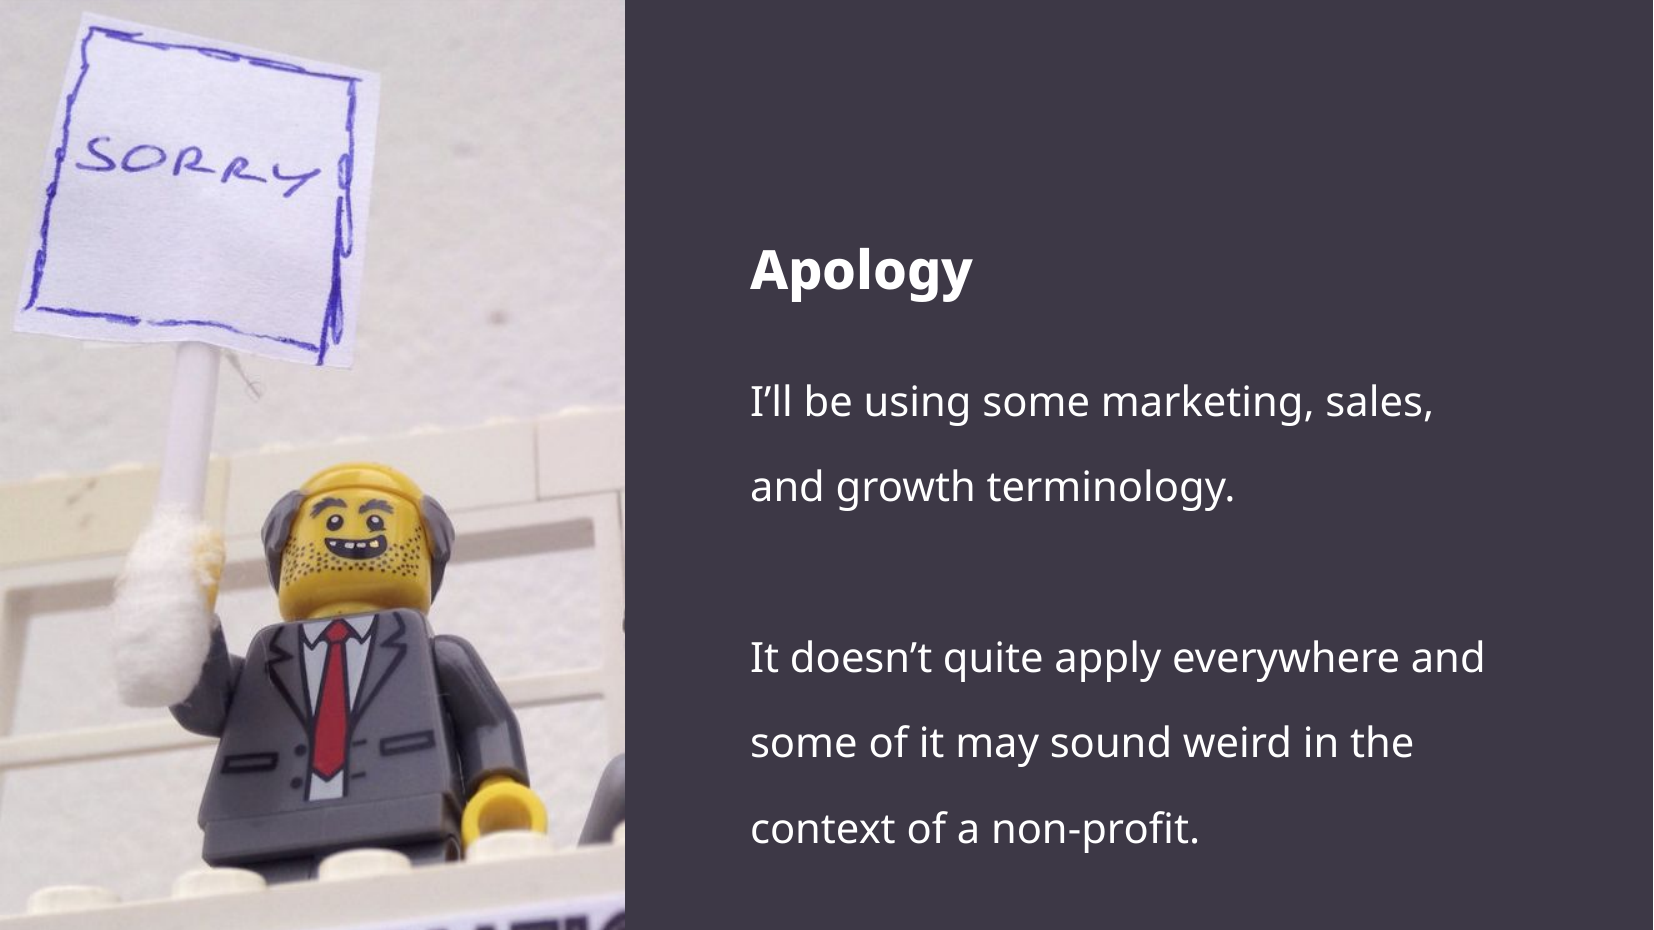

# Apology
I’ll be using some marketing, sales, and growth terminology.
It doesn’t quite apply everywhere and some of it may sound weird in the context of a non-profit.